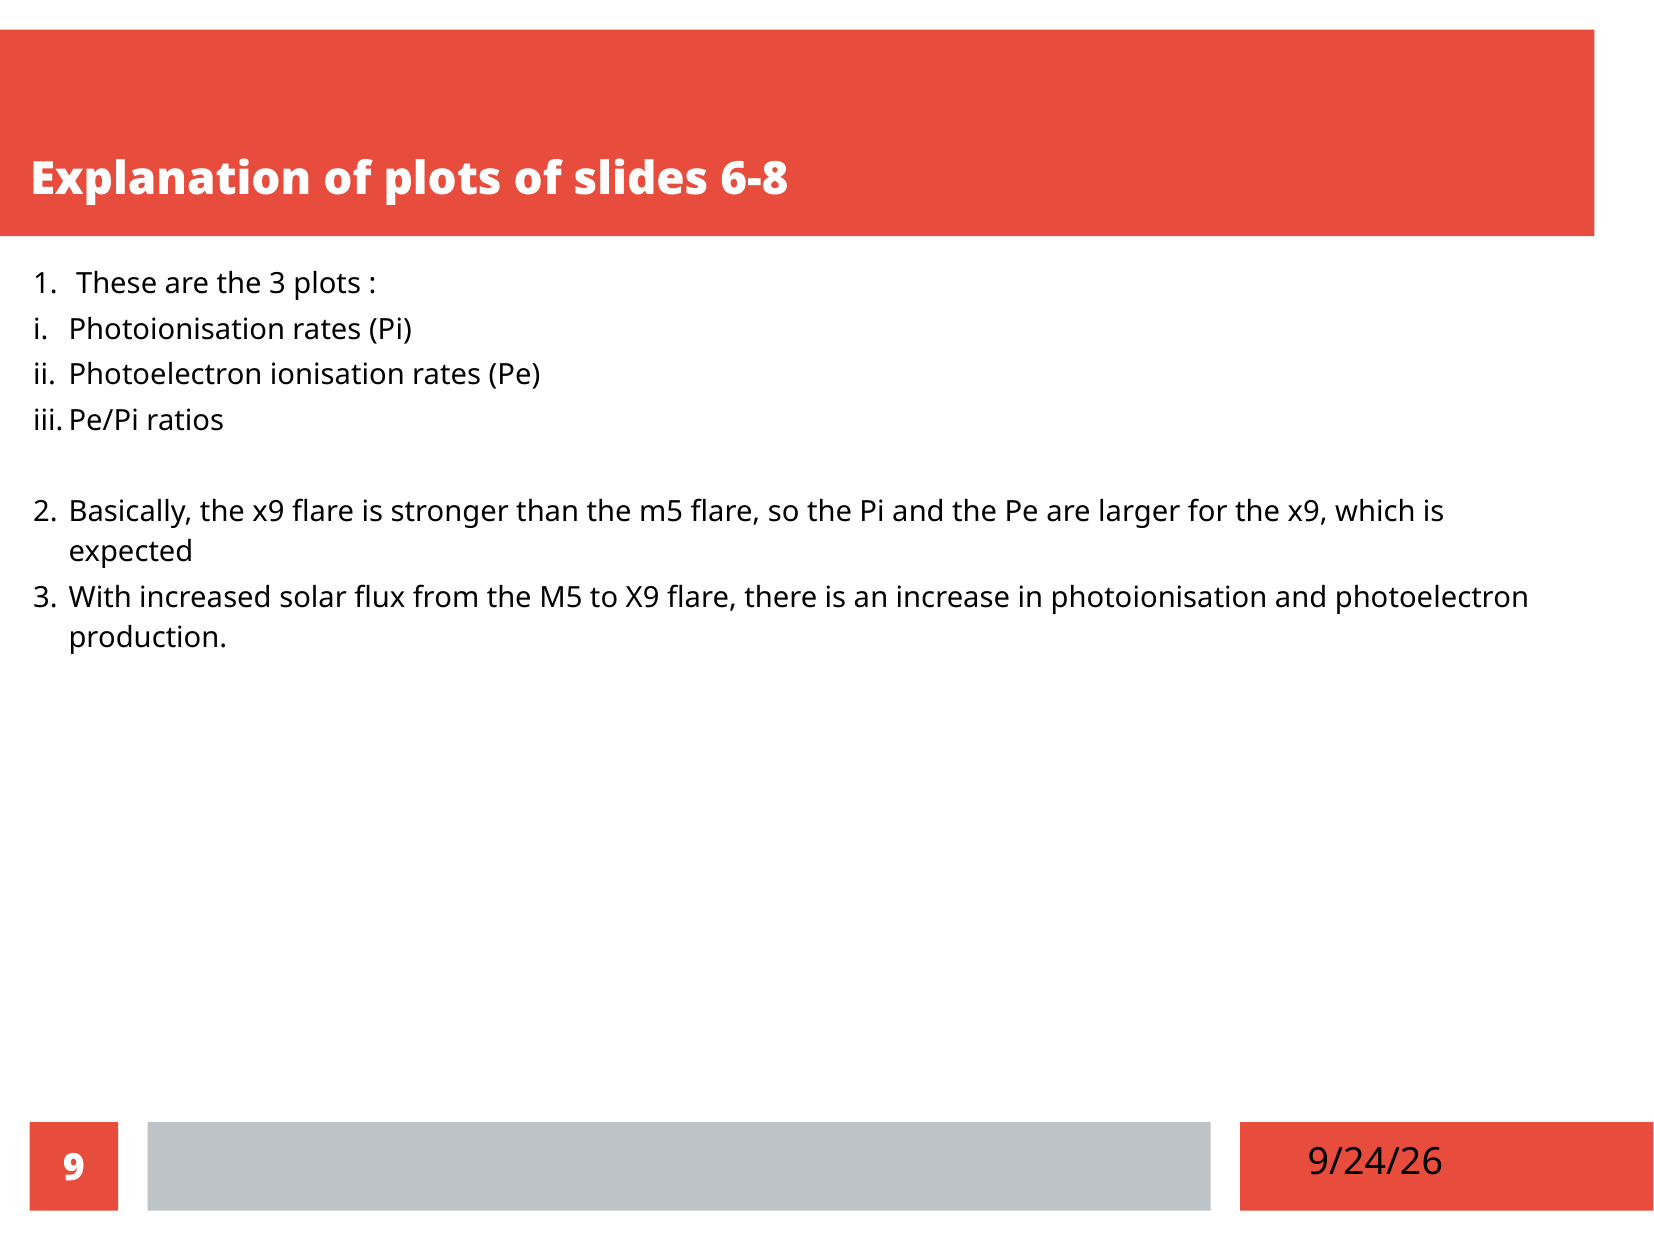

# Explanation of plots of slides 6-8
 These are the 3 plots :
Photoionisation rates (Pi)
Photoelectron ionisation rates (Pe)
Pe/Pi ratios
Basically, the x9 flare is stronger than the m5 flare, so the Pi and the Pe are larger for the x9, which is expected
With increased solar flux from the M5 to X9 flare, there is an increase in photoionisation and photoelectron production.
9